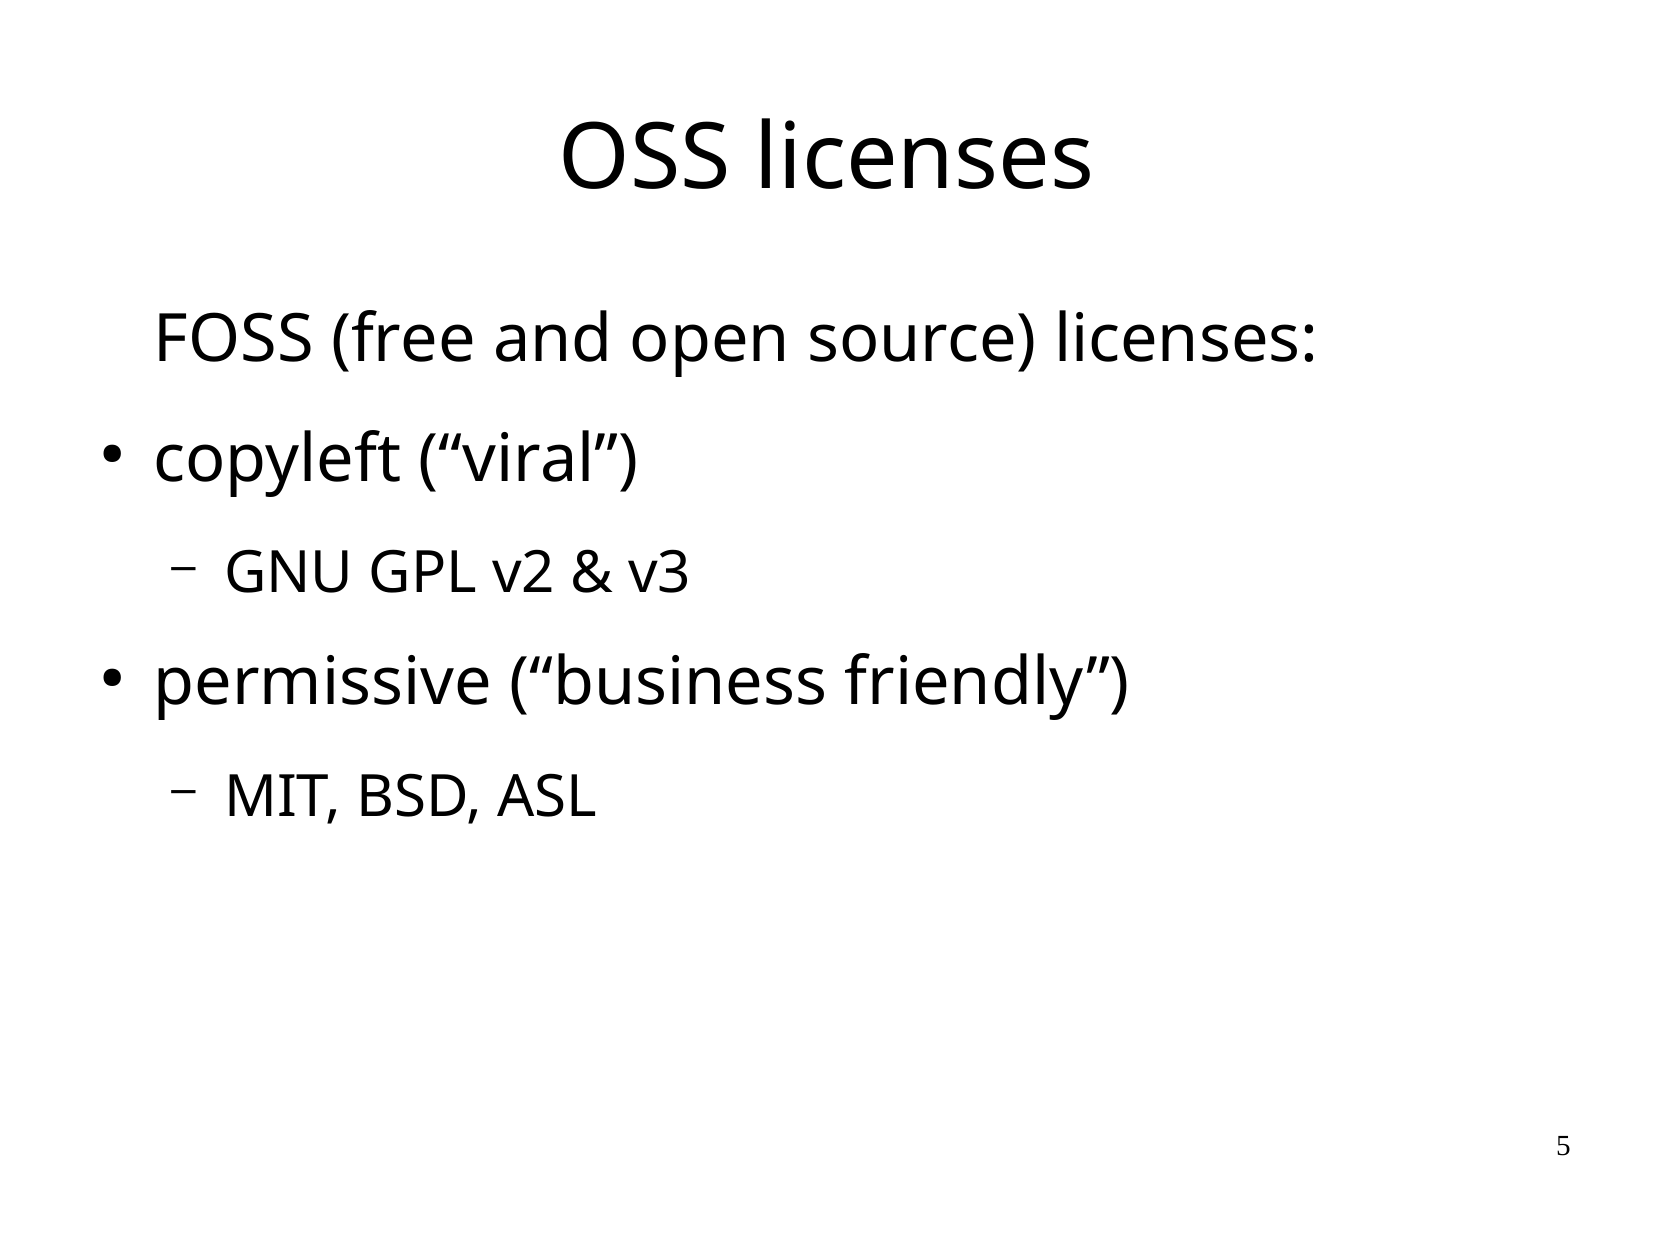

# OSS licenses
FOSS (free and open source) licenses:
copyleft (“viral”)
GNU GPL v2 & v3
permissive (“business friendly”)
MIT, BSD, ASL
5